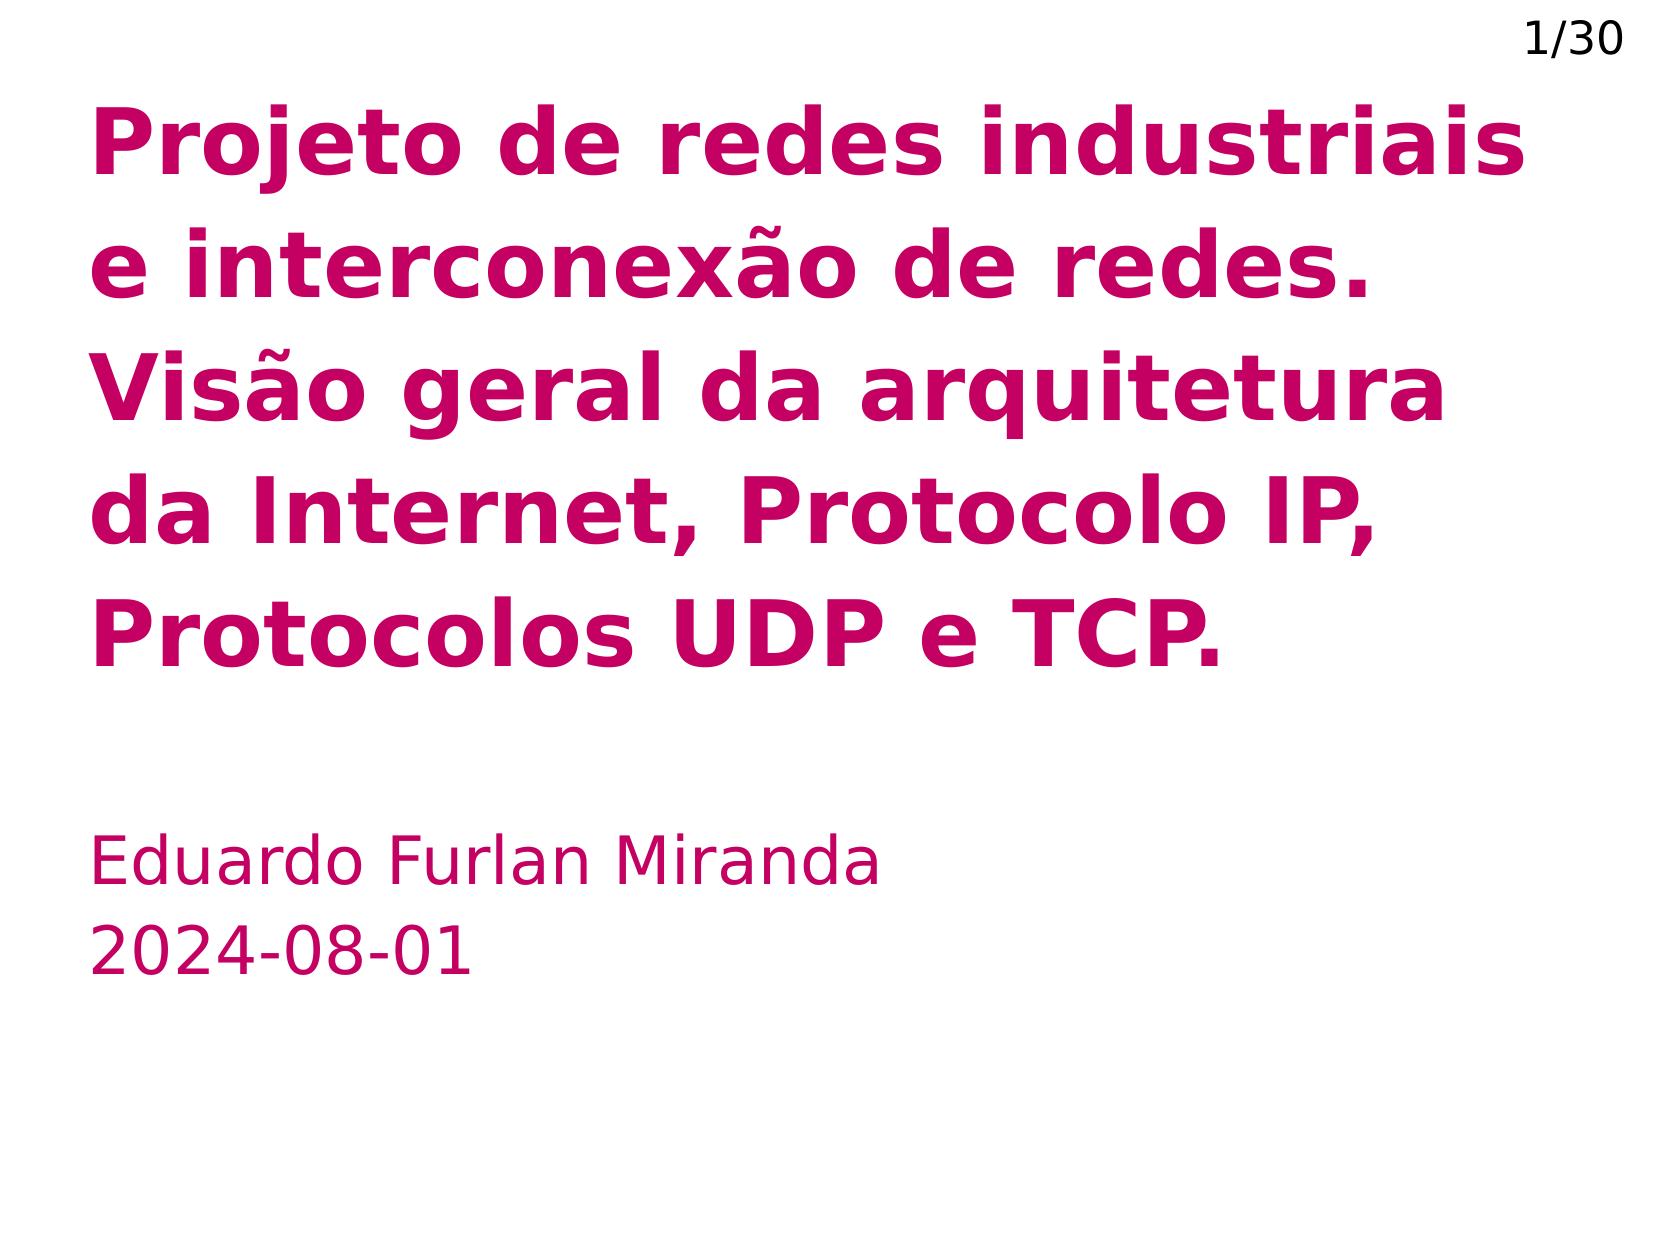

1
# Projeto de redes industriais e interconexão de redes. Visão geral da arquitetura da Internet, Protocolo IP, Protocolos UDP e TCP. Eduardo Furlan Miranda 2024-08-01